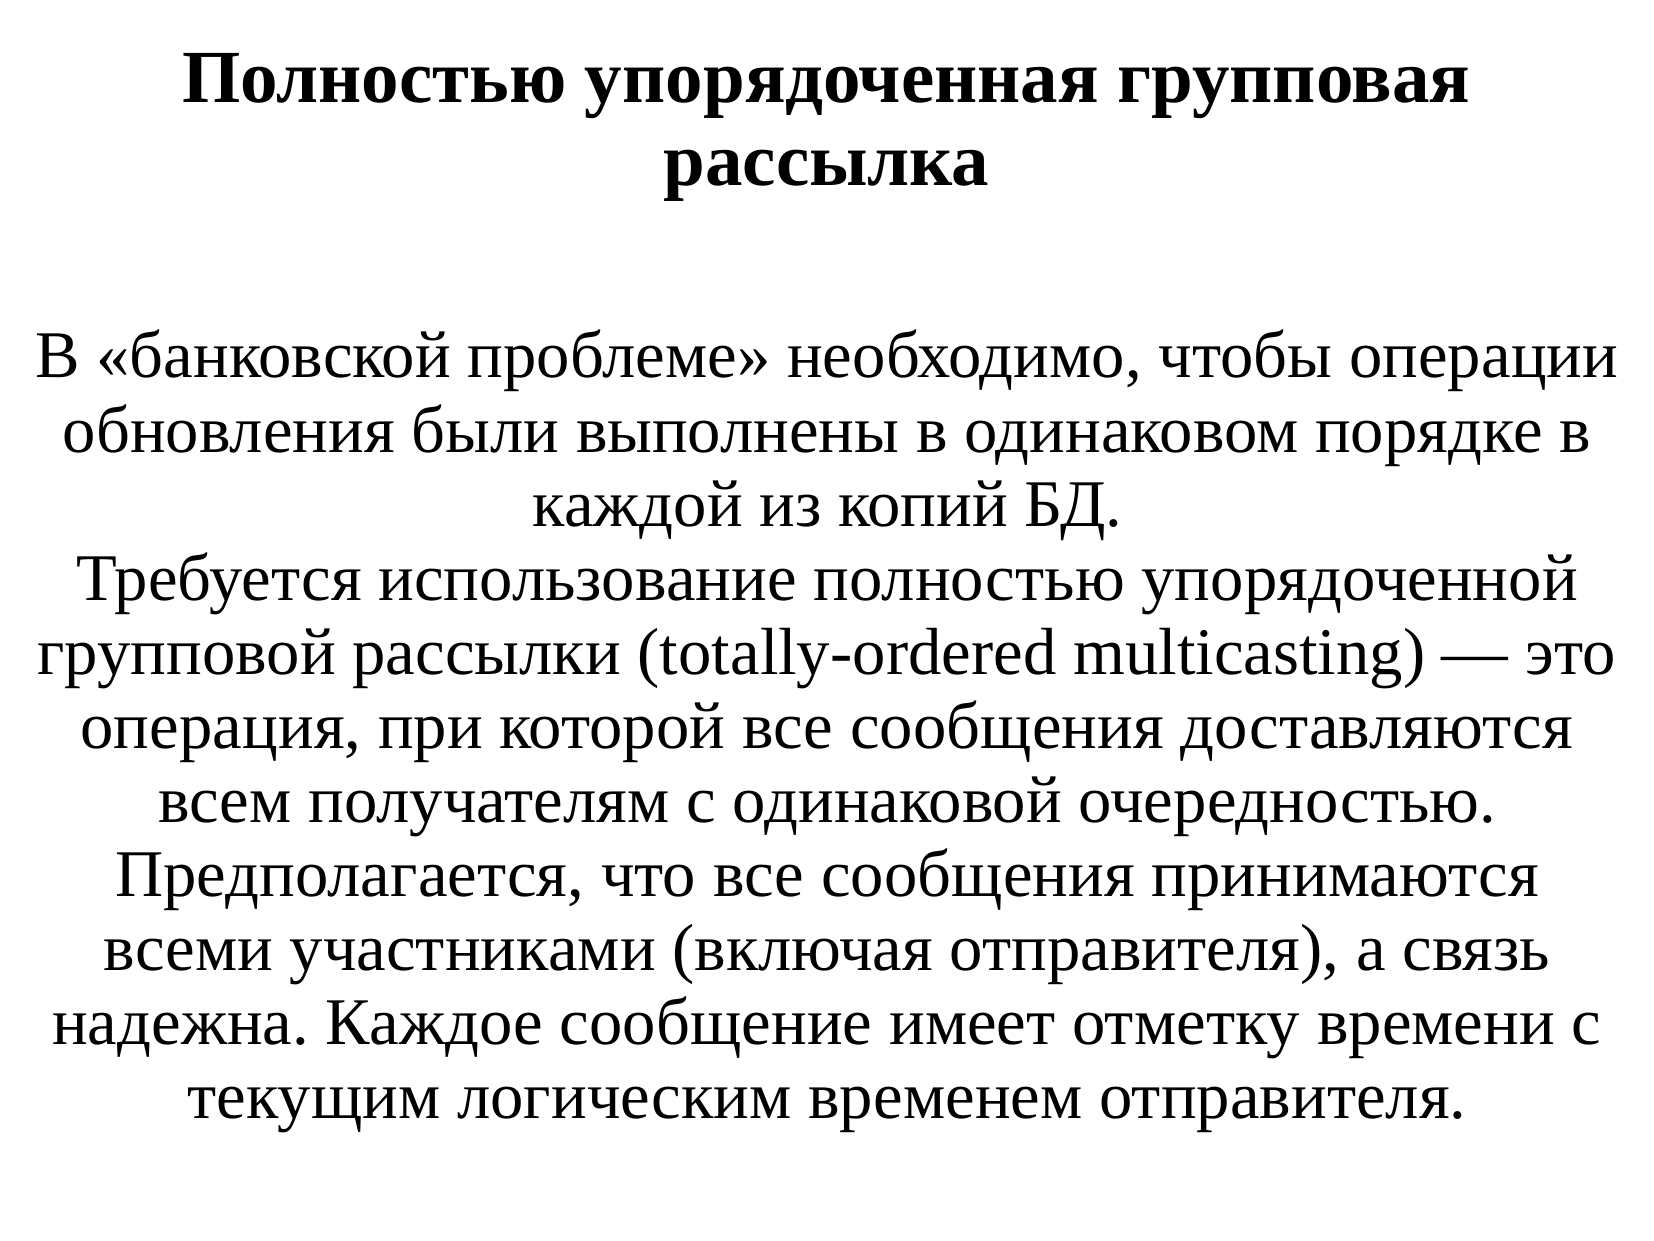

# Полностью упорядоченная групповая рассылка
В «банковской проблеме» необходимо, чтобы операции обновления были выполнены в одинаковом порядке в каждой из копий БД.
Требуется использование полностью упорядоченной групповой рассылки (totally-ordered multicasting) — это операция, при которой все сообщения доставляются всем получателям с одинаковой очередностью.
Предполагается, что все сообщения принимаются всеми участниками (включая отправителя), а связь надежна. Каждое сообщение имеет отметку времени с текущим логическим временем отправителя.